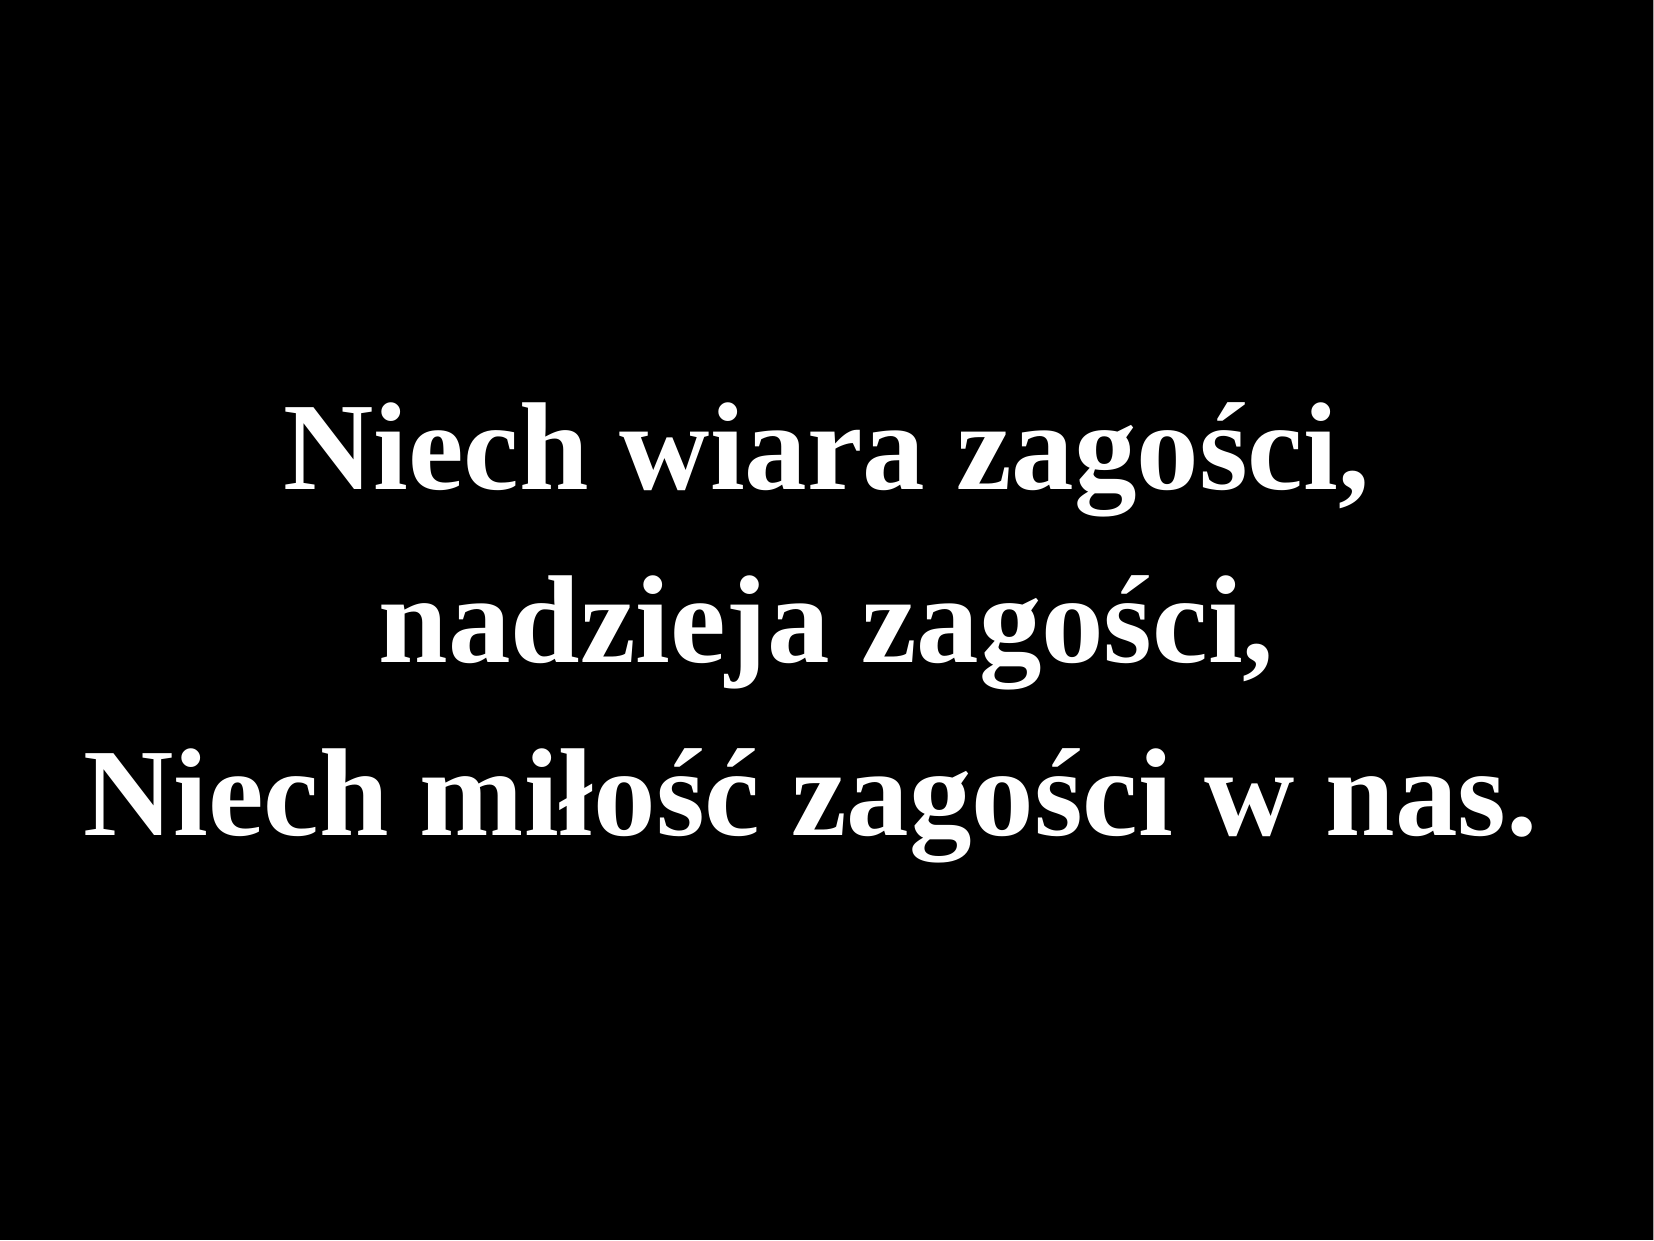

# Niech wiara zagości,
ppp
nadzieja zagości,
ppp
Niech miłość zagości w nas.